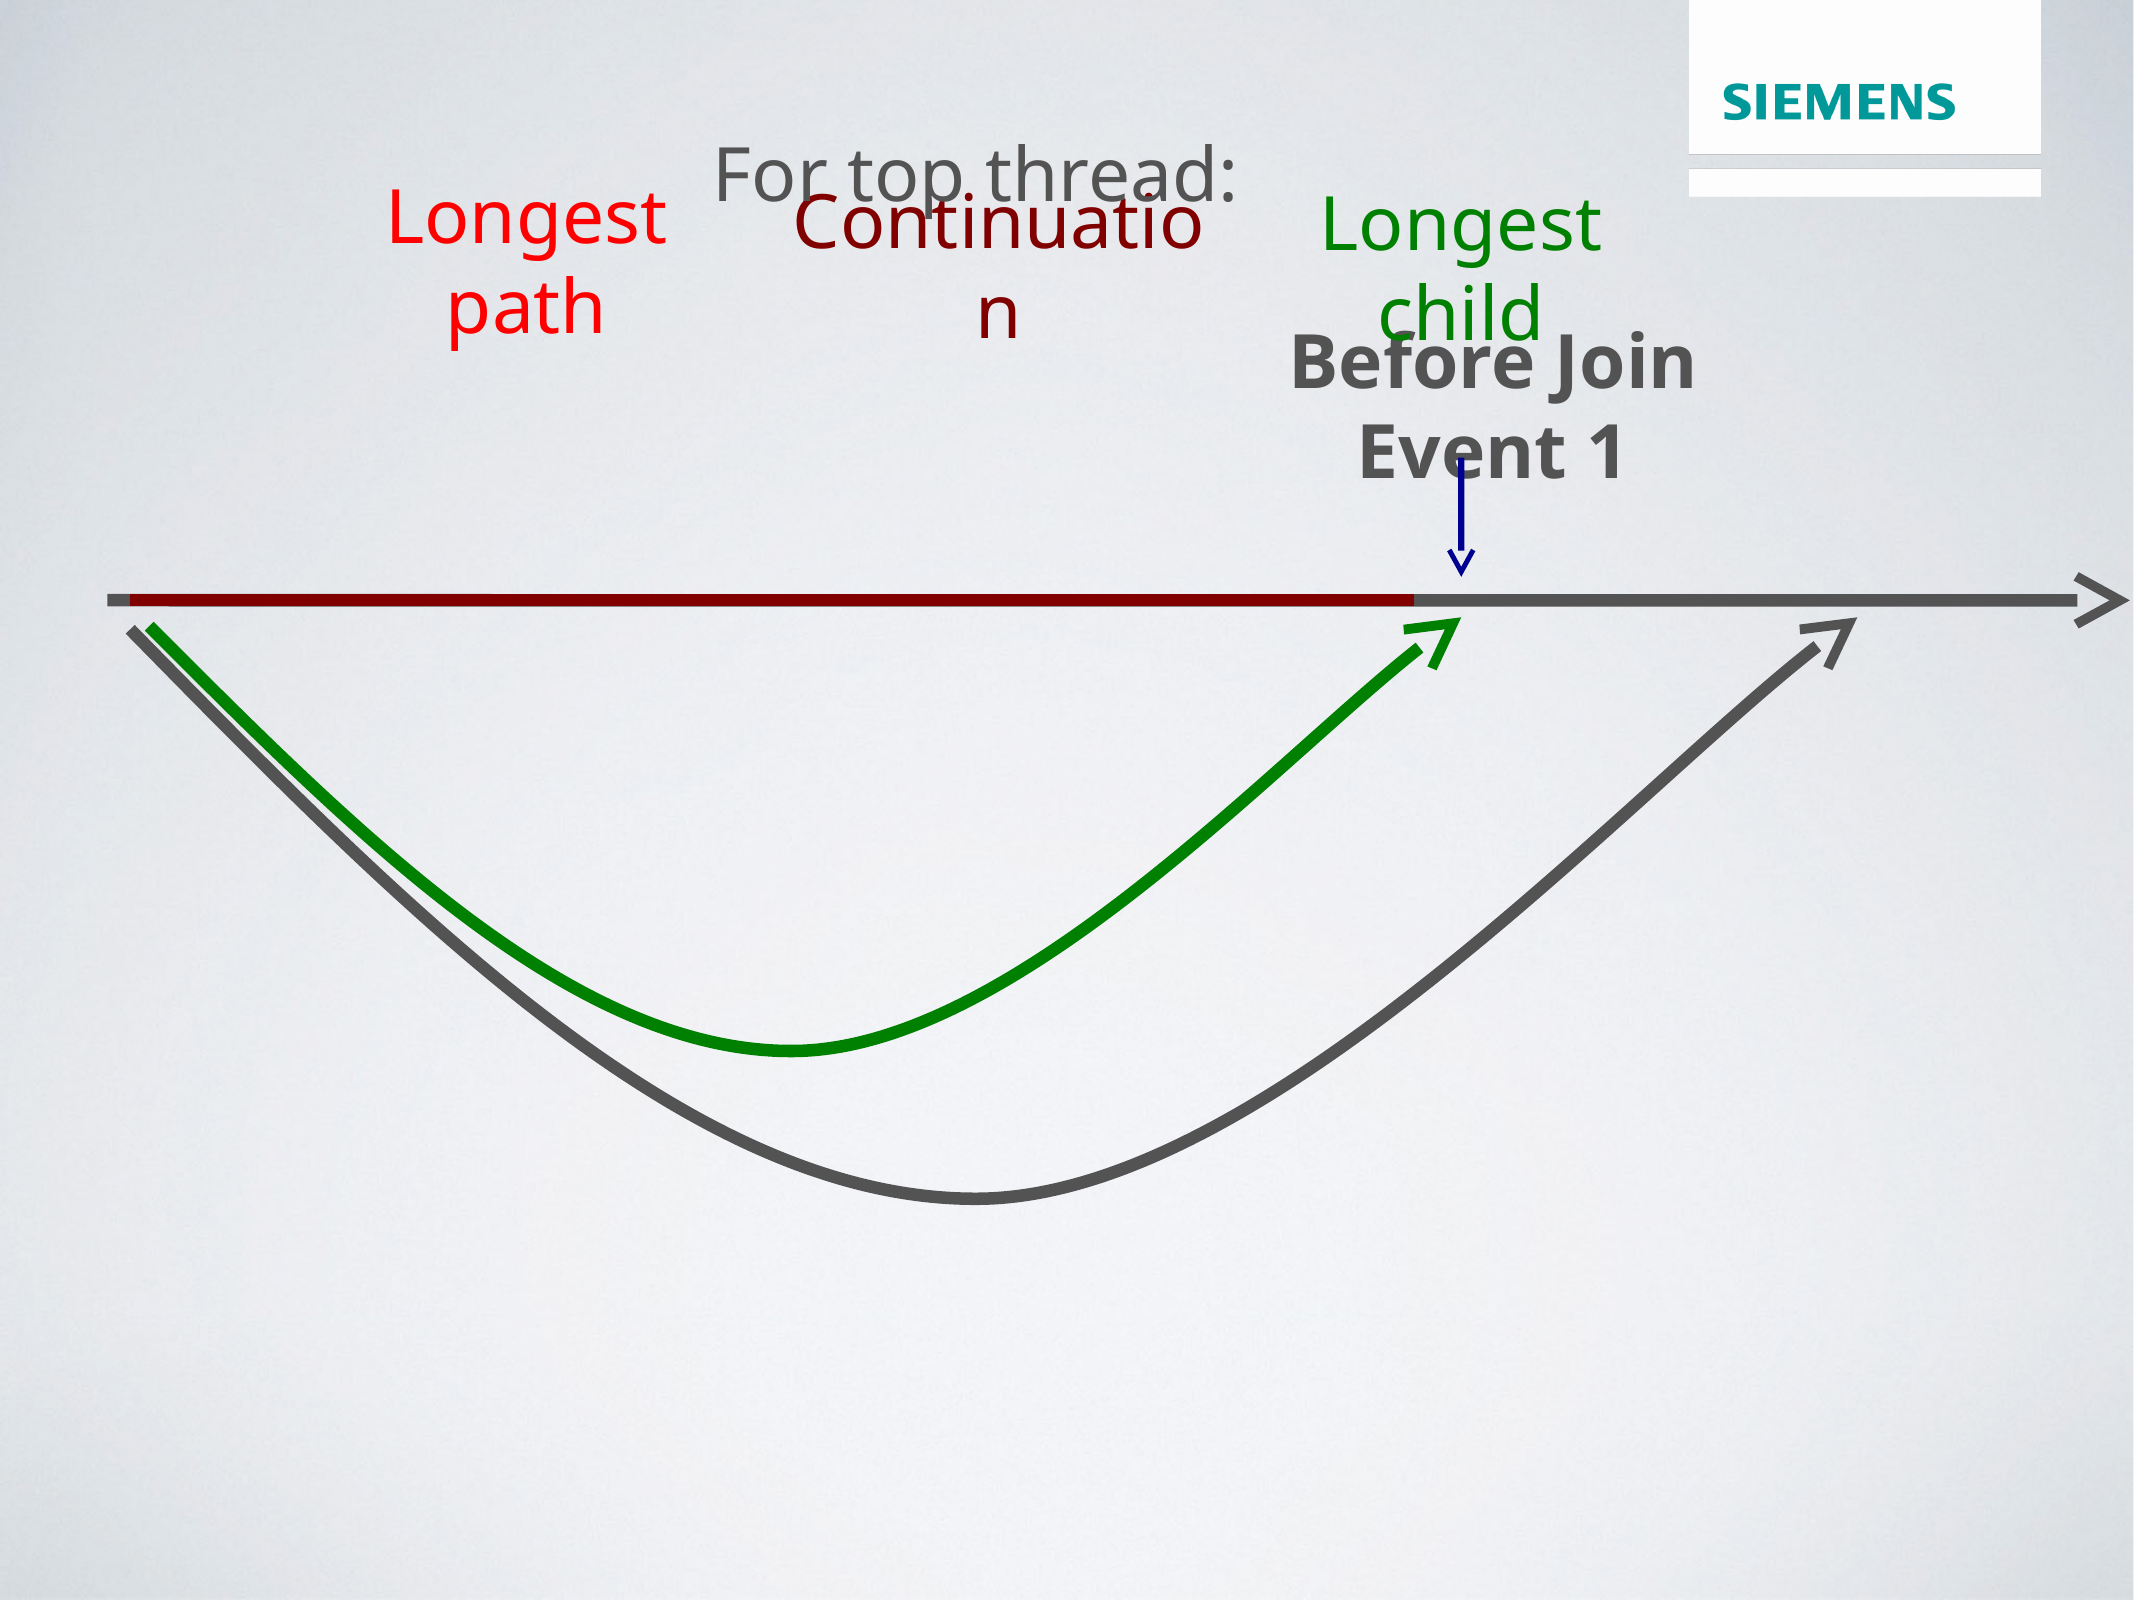

For top thread:
Longest path
Continuation
Longest child
Before Join Event 1